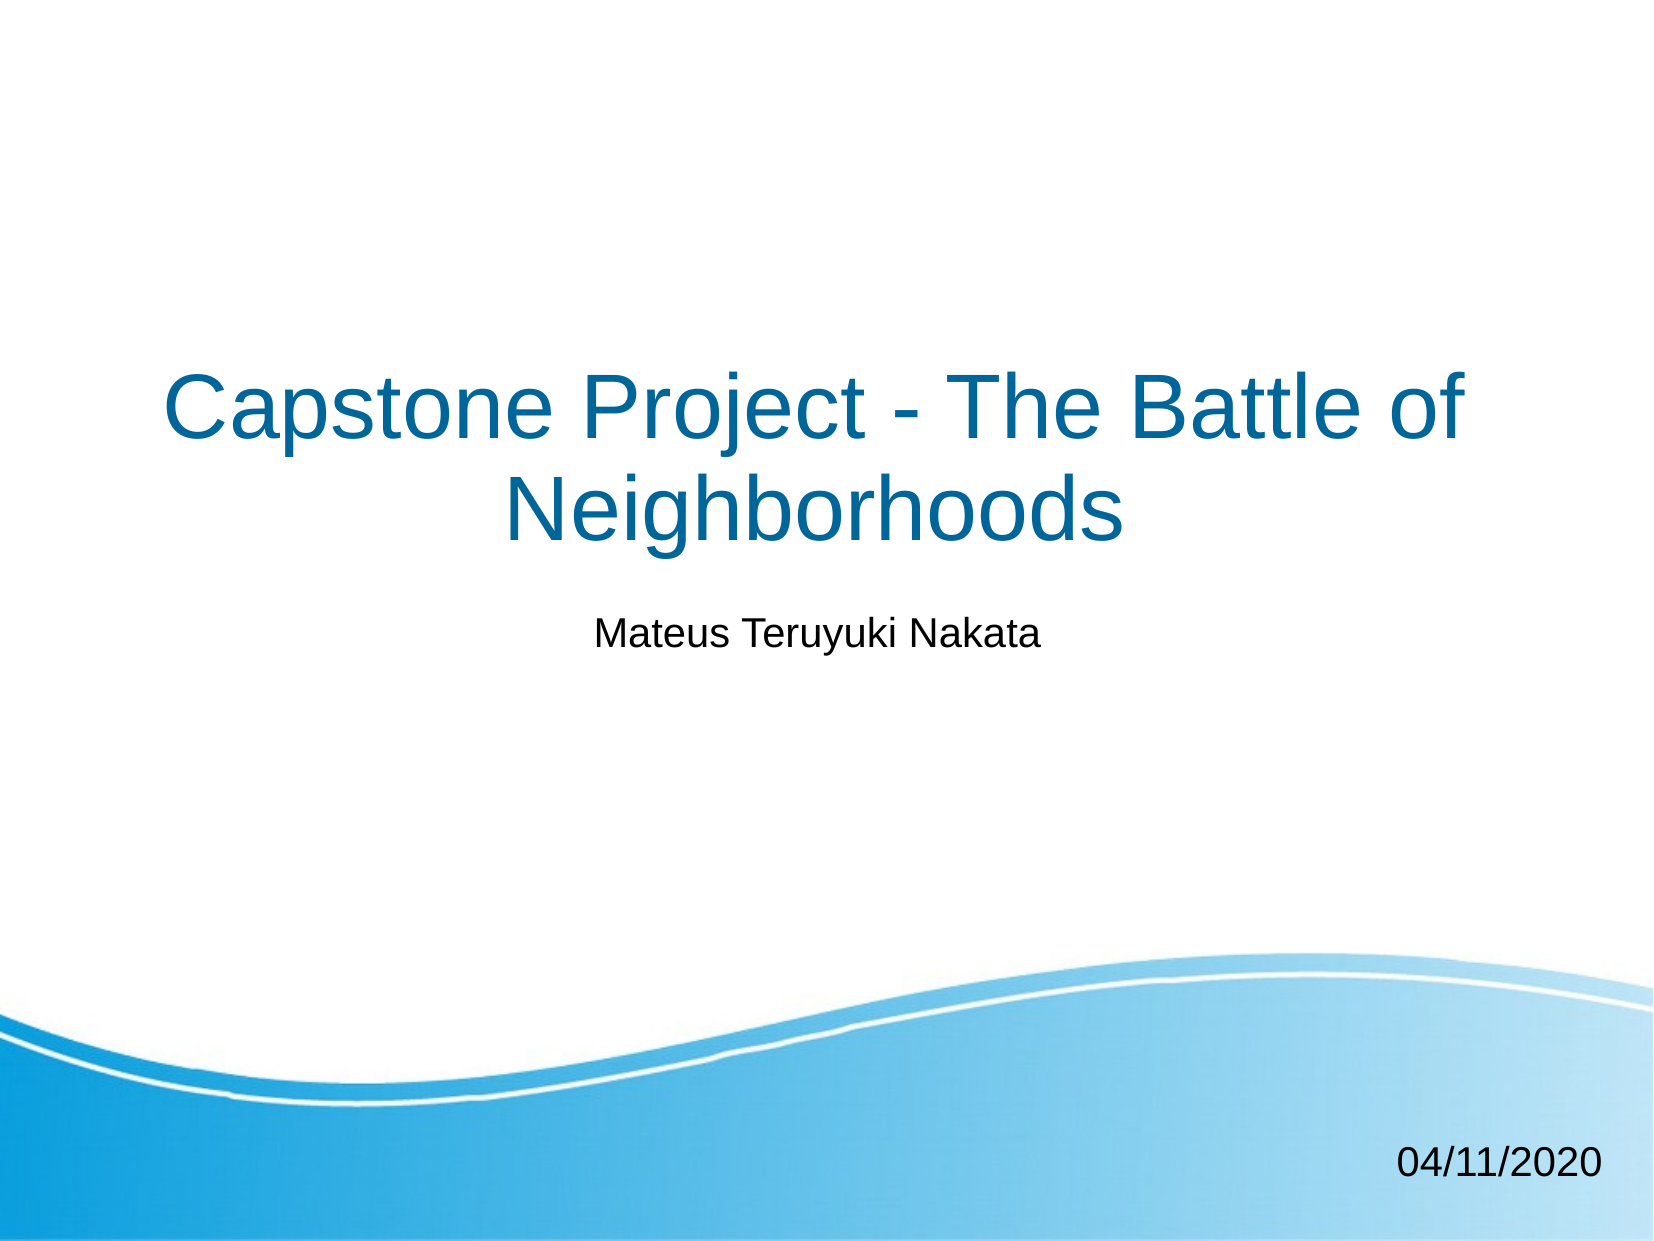

# Capstone Project - The Battle of Neighborhoods
Mateus Teruyuki Nakata
04/11/2020